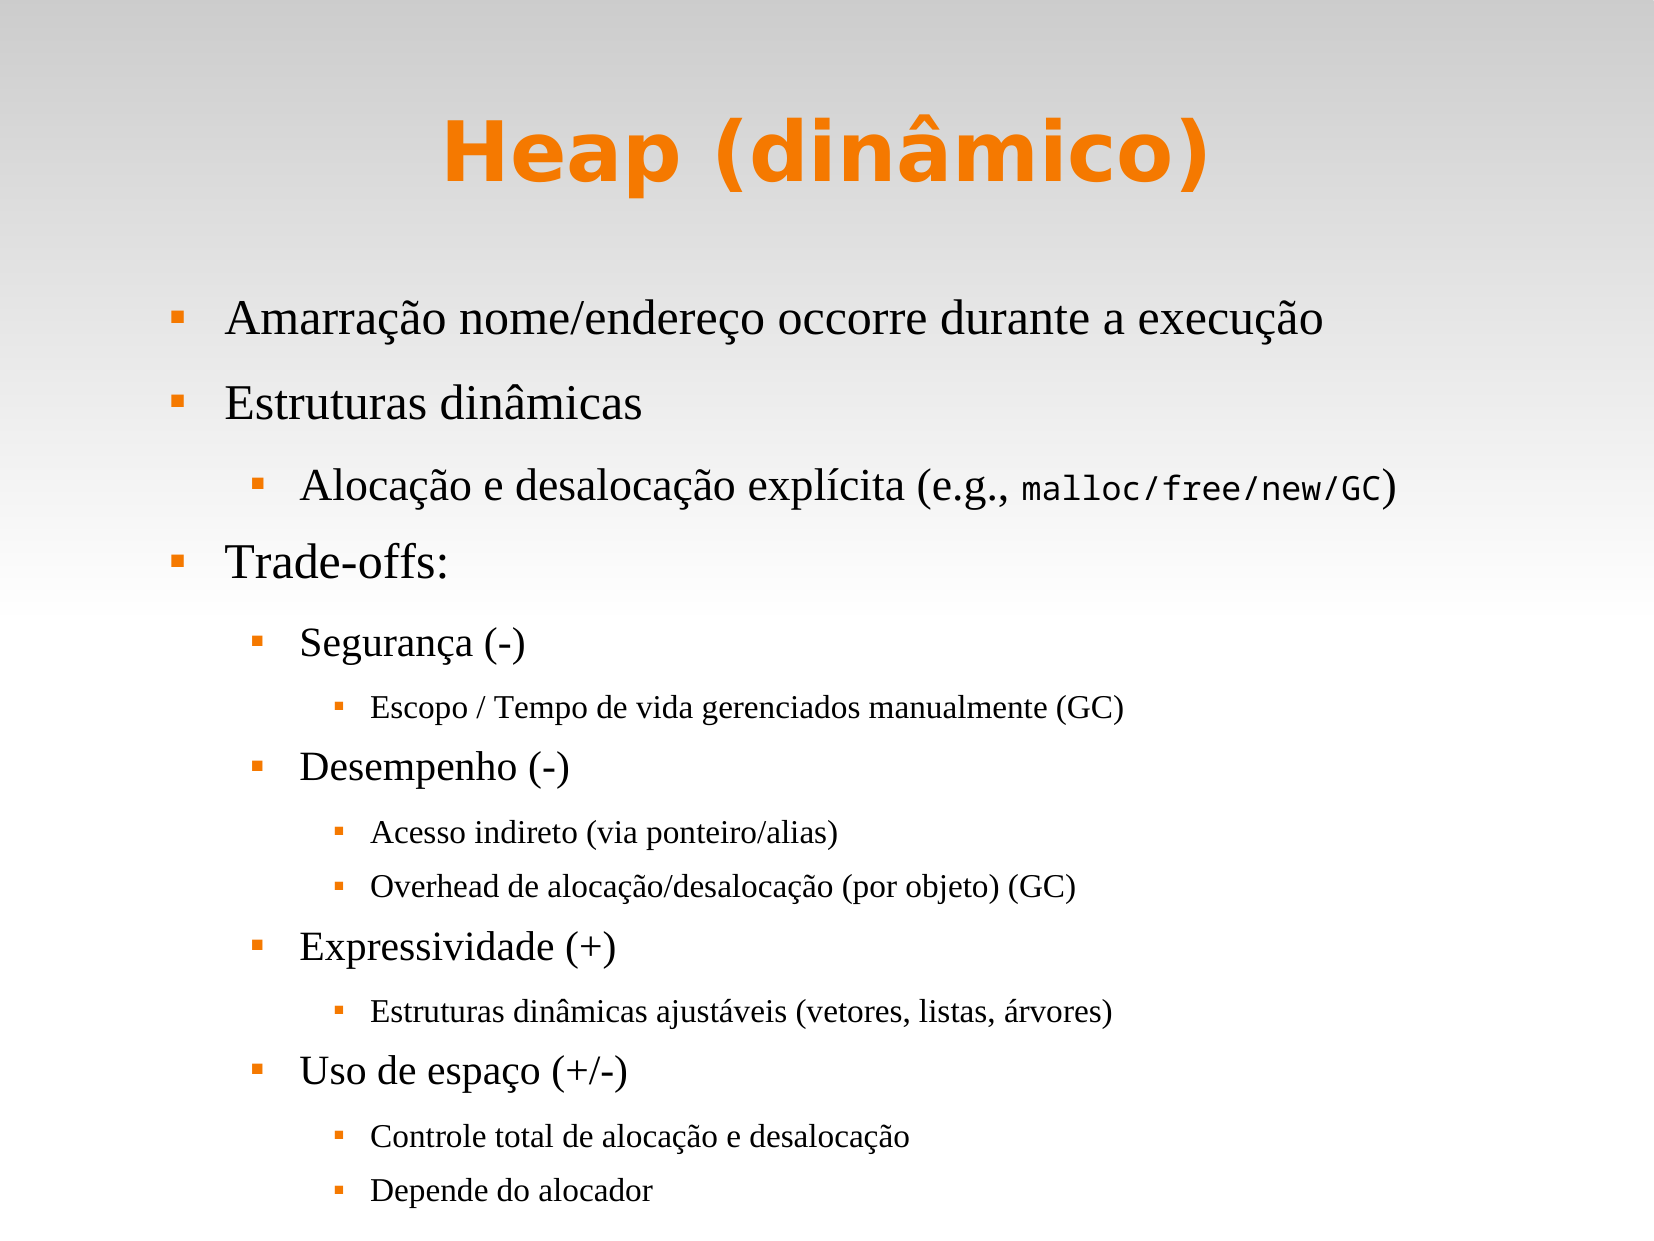

# Heap (dinâmico)
Amarração nome/endereço occorre durante a execução
Estruturas dinâmicas
Alocação e desalocação explícita (e.g., malloc/free/new/GC)
Trade-offs:
Segurança (-)
Escopo / Tempo de vida gerenciados manualmente (GC)
Desempenho (-)
Acesso indireto (via ponteiro/alias)
Overhead de alocação/desalocação (por objeto) (GC)
Expressividade (+)
Estruturas dinâmicas ajustáveis (vetores, listas, árvores)
Uso de espaço (+/-)
Controle total de alocação e desalocação
Depende do alocador